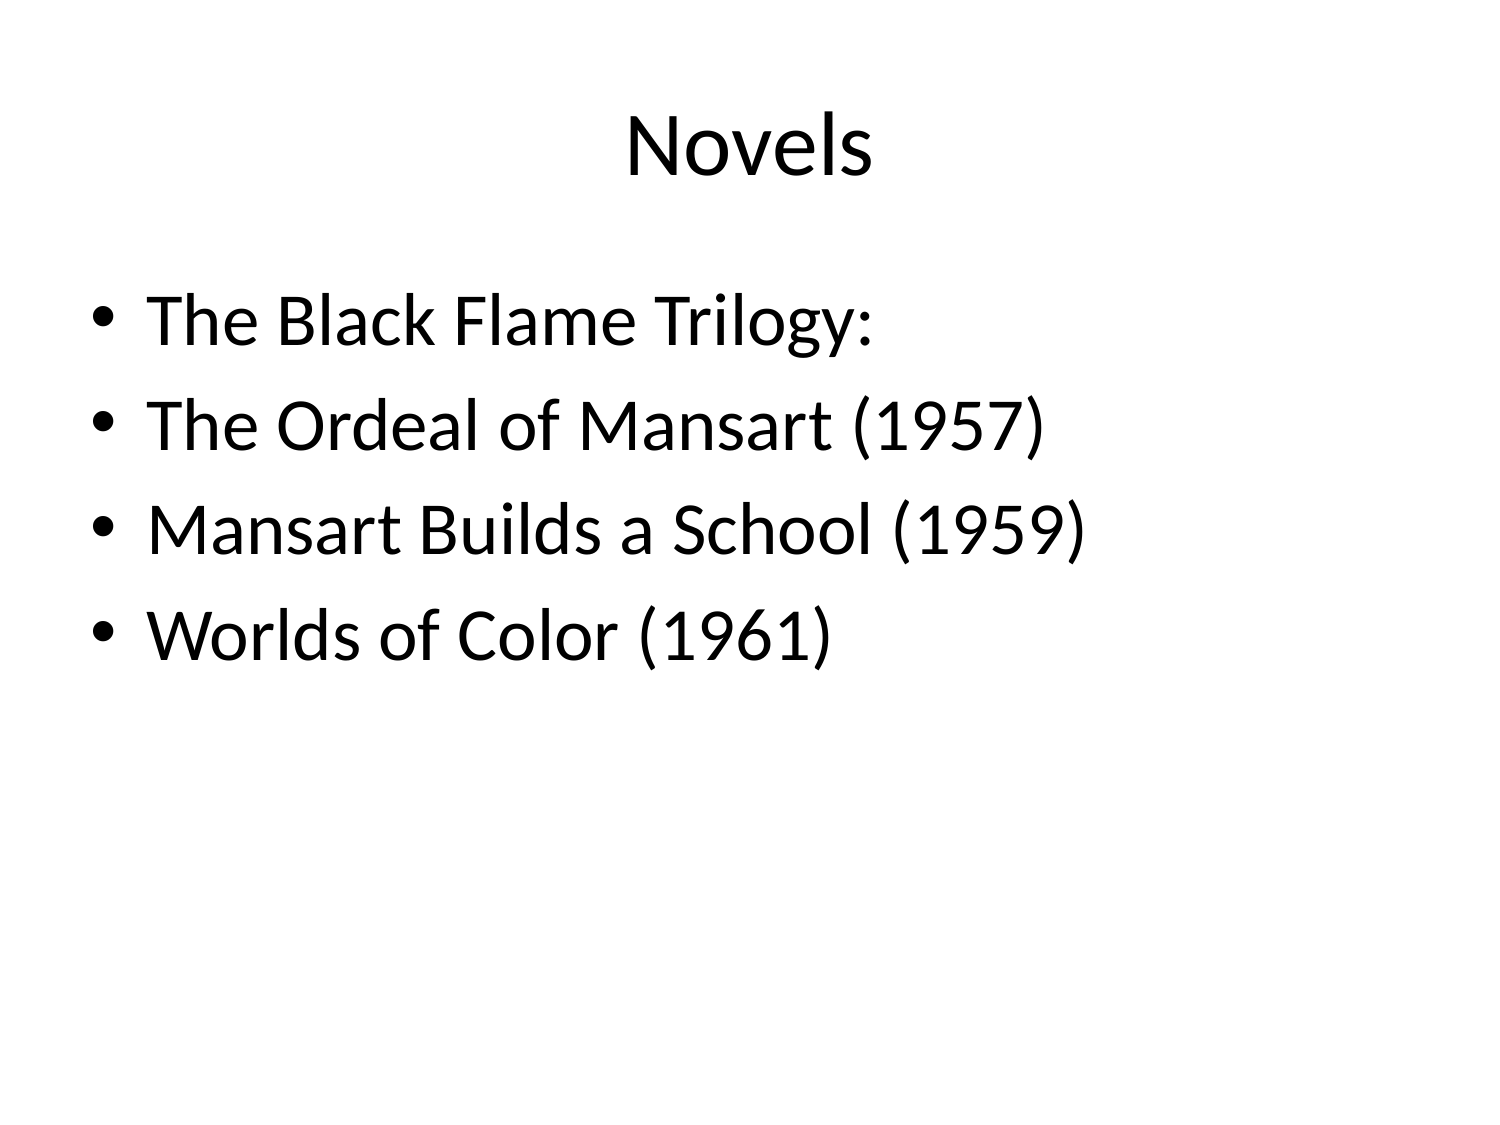

# Novels
The Black Flame Trilogy:
The Ordeal of Mansart (1957)
Mansart Builds a School (1959)
Worlds of Color (1961)